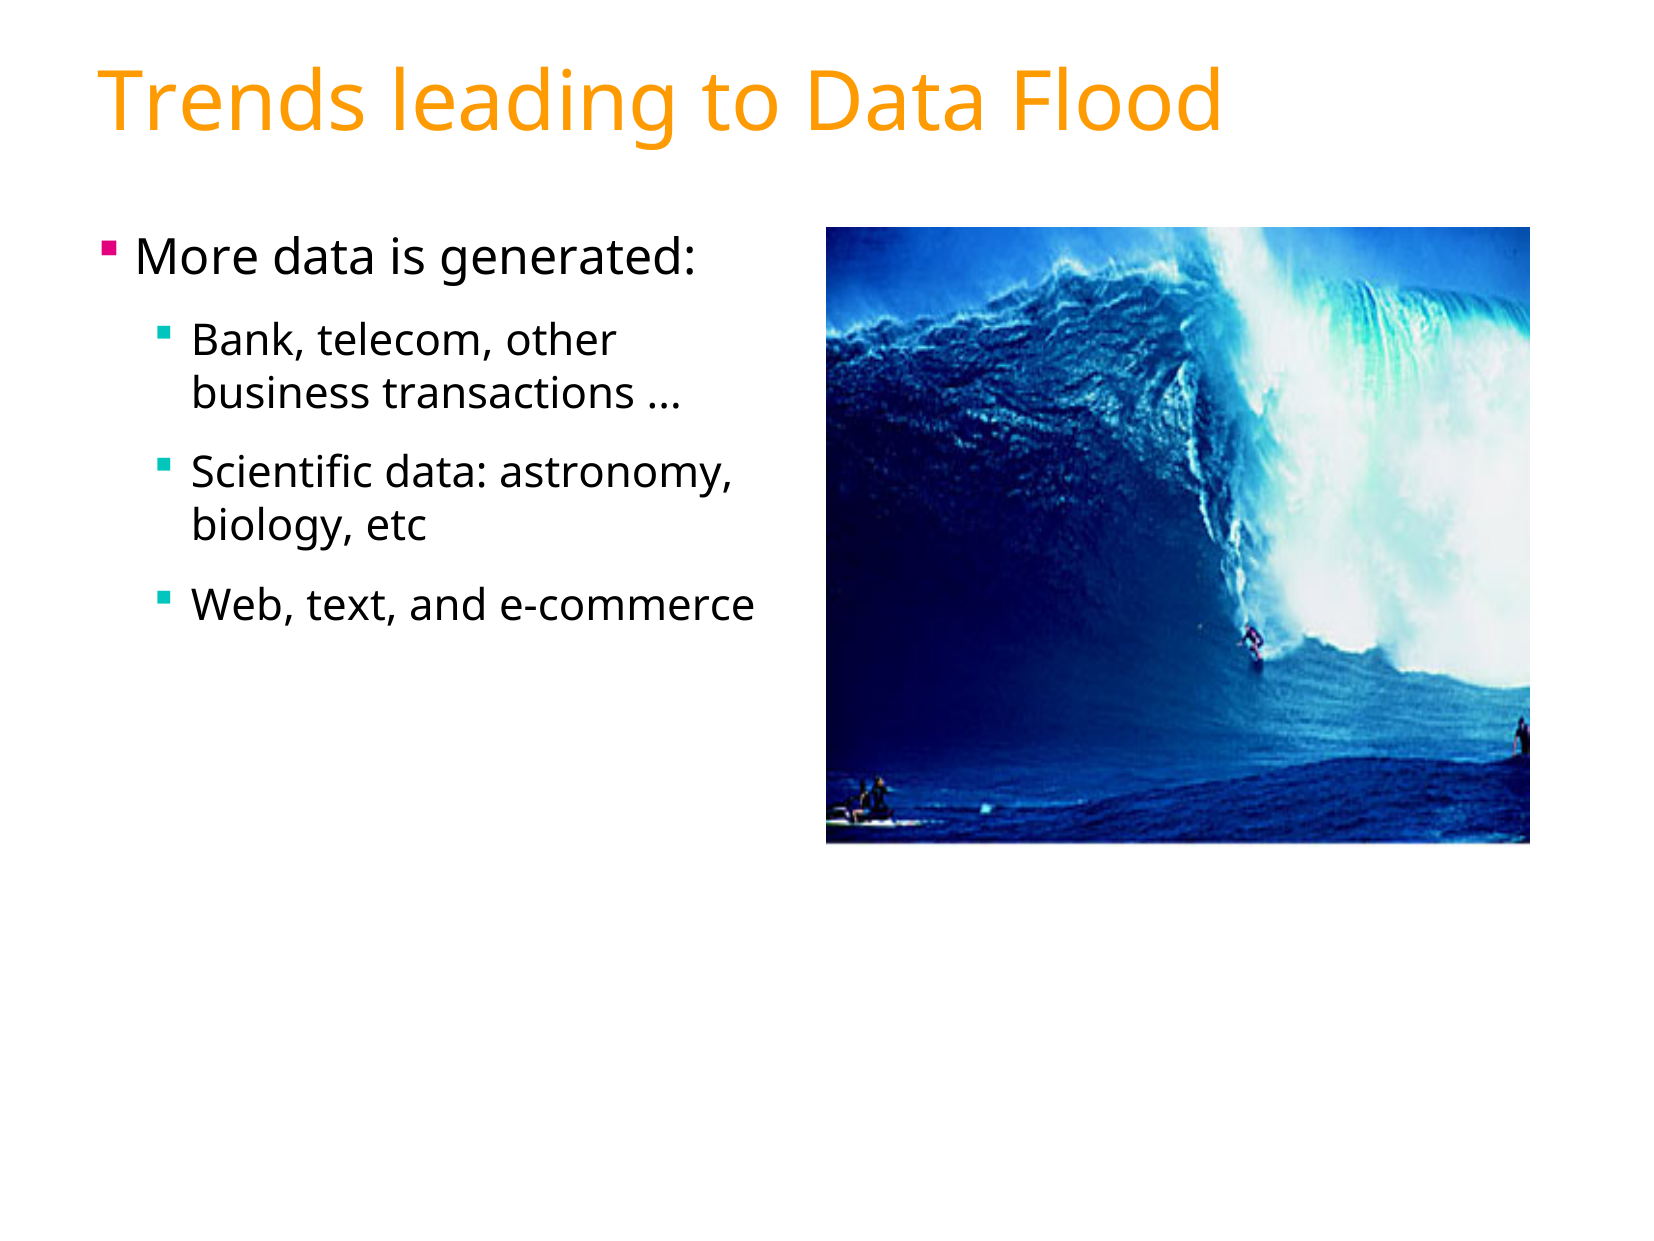

# Trends leading to Data Flood
More data is generated:
Bank, telecom, other business transactions ...
Scientific data: astronomy, biology, etc
Web, text, and e-commerce